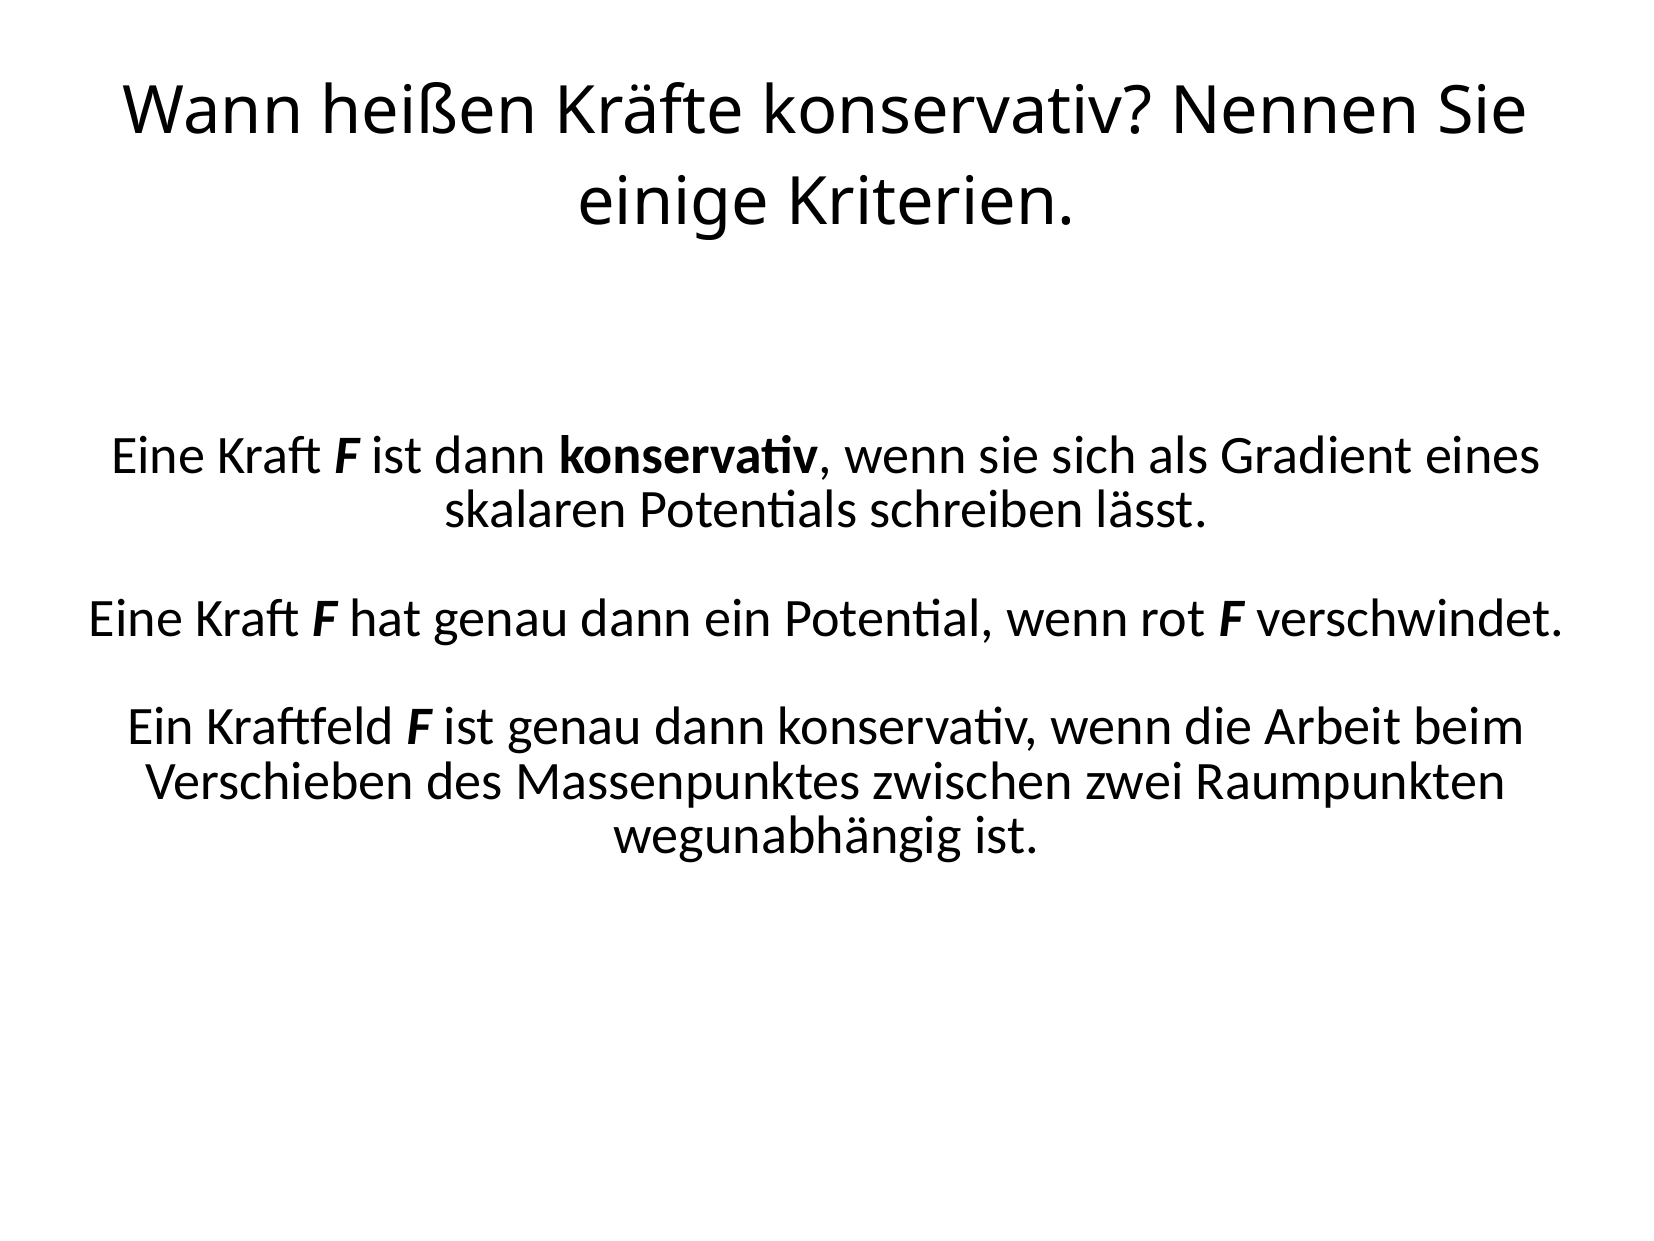

# Wann heißen Kräfte konservativ? Nennen Sie einige Kriterien.
Eine Kraft F ist dann konservativ, wenn sie sich als Gradient eines skalaren Potentials schreiben lässt.
Eine Kraft F hat genau dann ein Potential, wenn rot F verschwindet.
Ein Kraftfeld F ist genau dann konservativ, wenn die Arbeit beim Verschieben des Massenpunktes zwischen zwei Raumpunkten wegunabhängig ist.